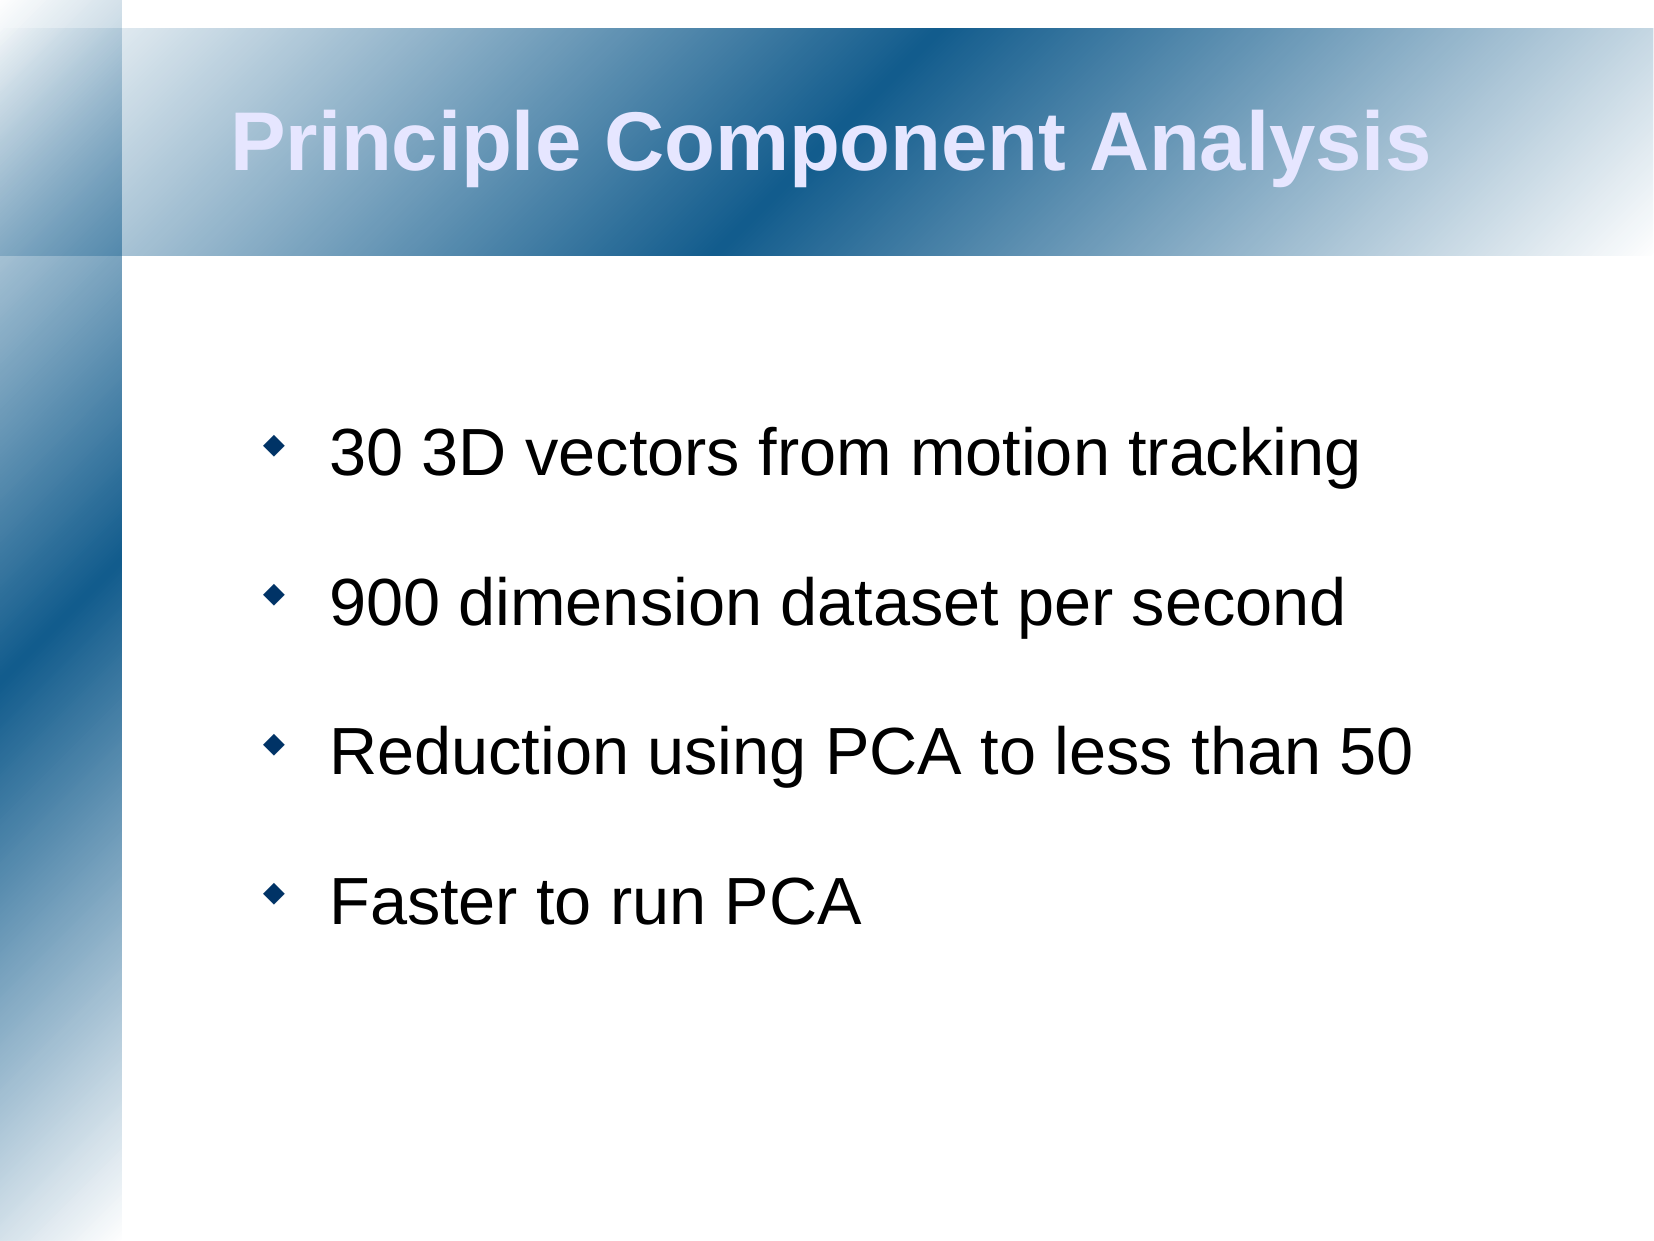

# Principle Component Analysis
30 3D vectors from motion tracking
900 dimension dataset per second
Reduction using PCA to less than 50
Faster to run PCA